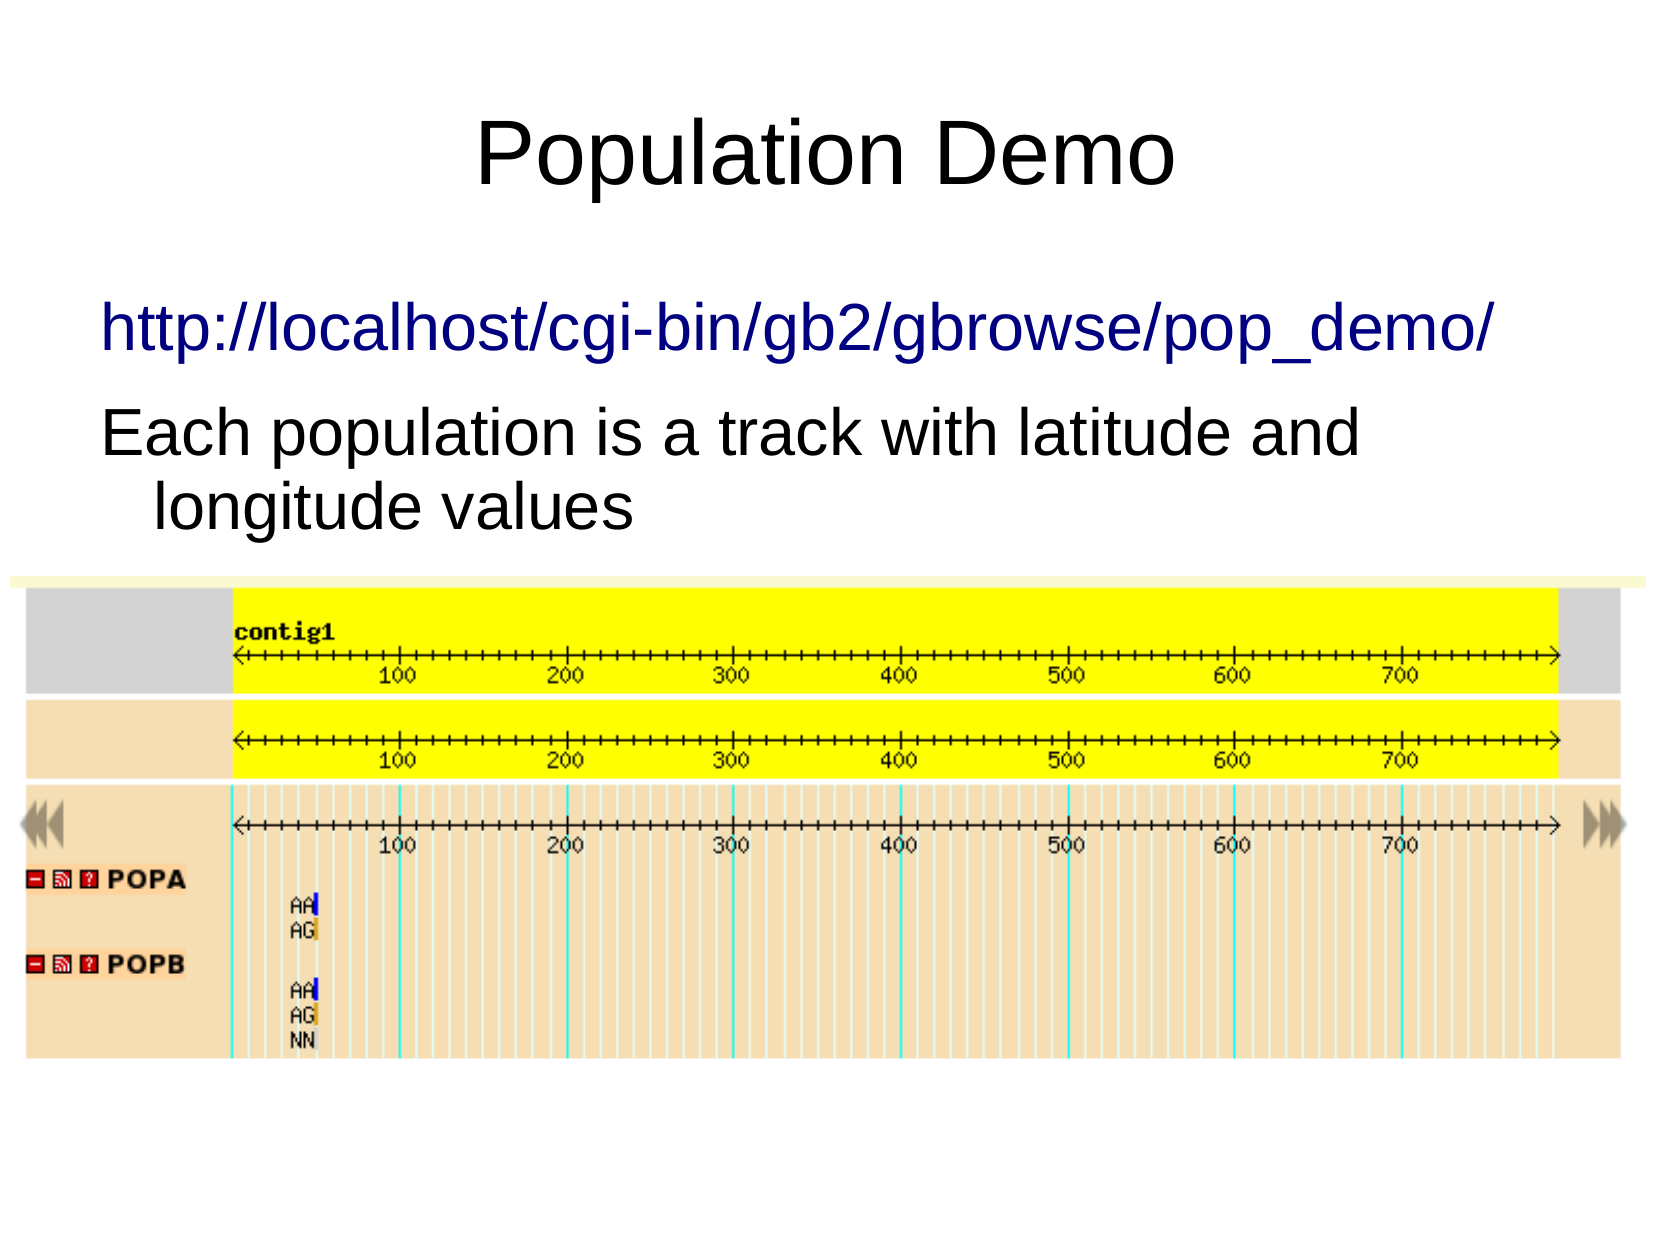

# Population Demo
http://localhost/cgi-bin/gb2/gbrowse/pop_demo/
Each population is a track with latitude and longitude values